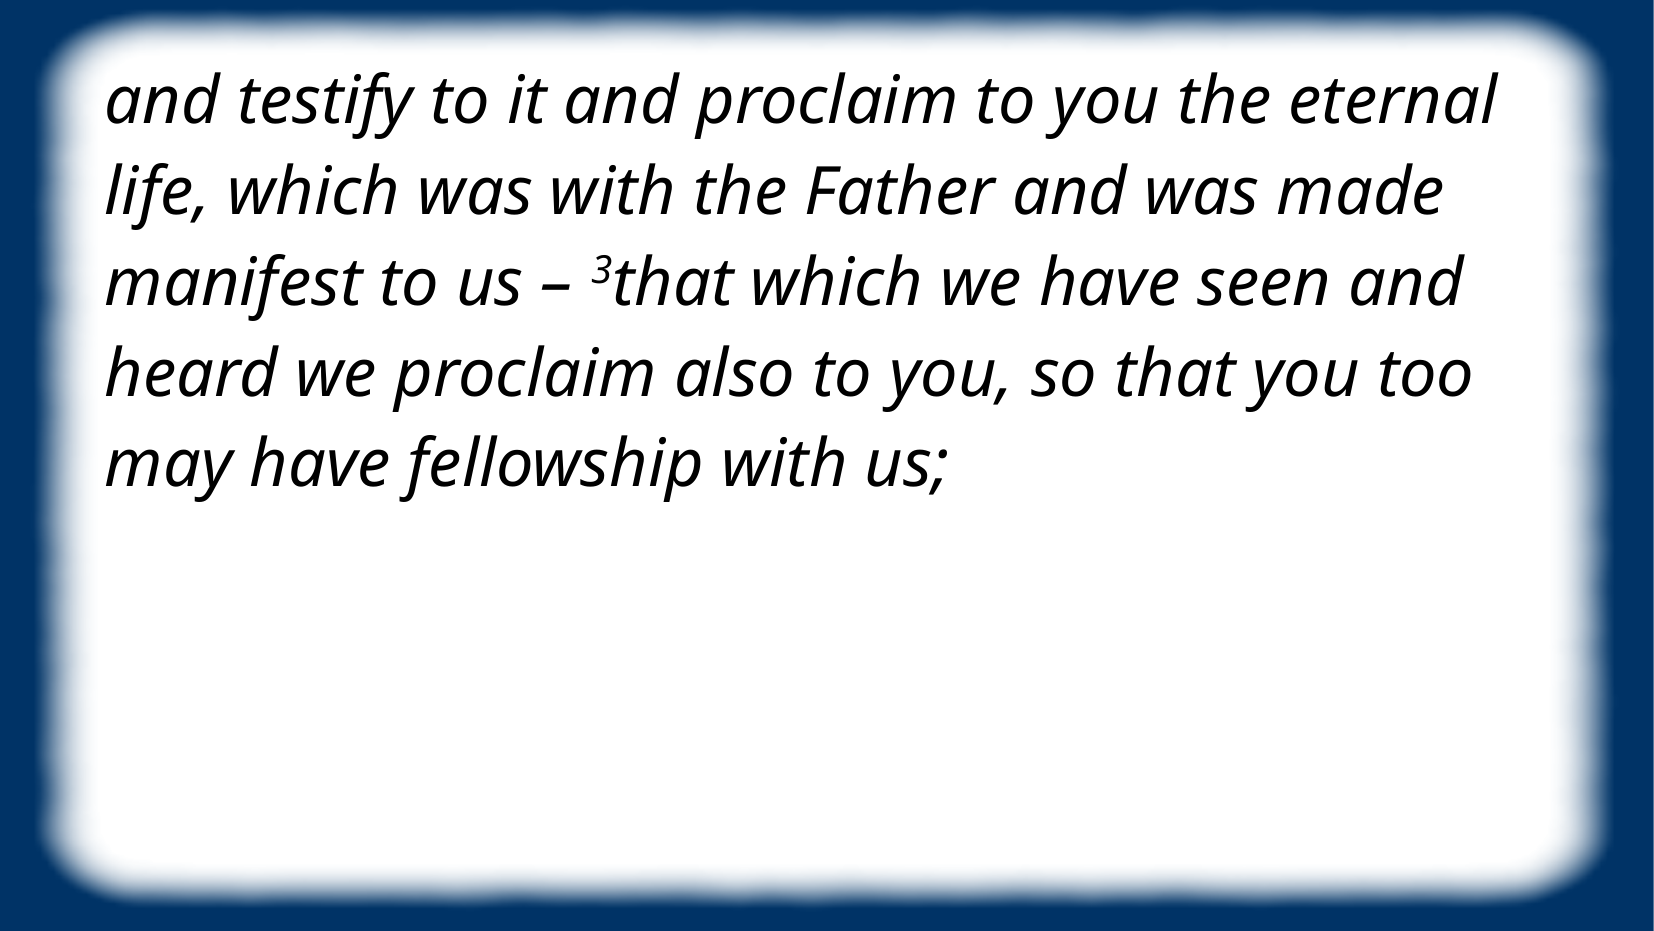

and testify to it and proclaim to you the eternal life, which was with the Father and was made manifest to us – 3that which we have seen and heard we proclaim also to you, so that you too may have fellowship with us;